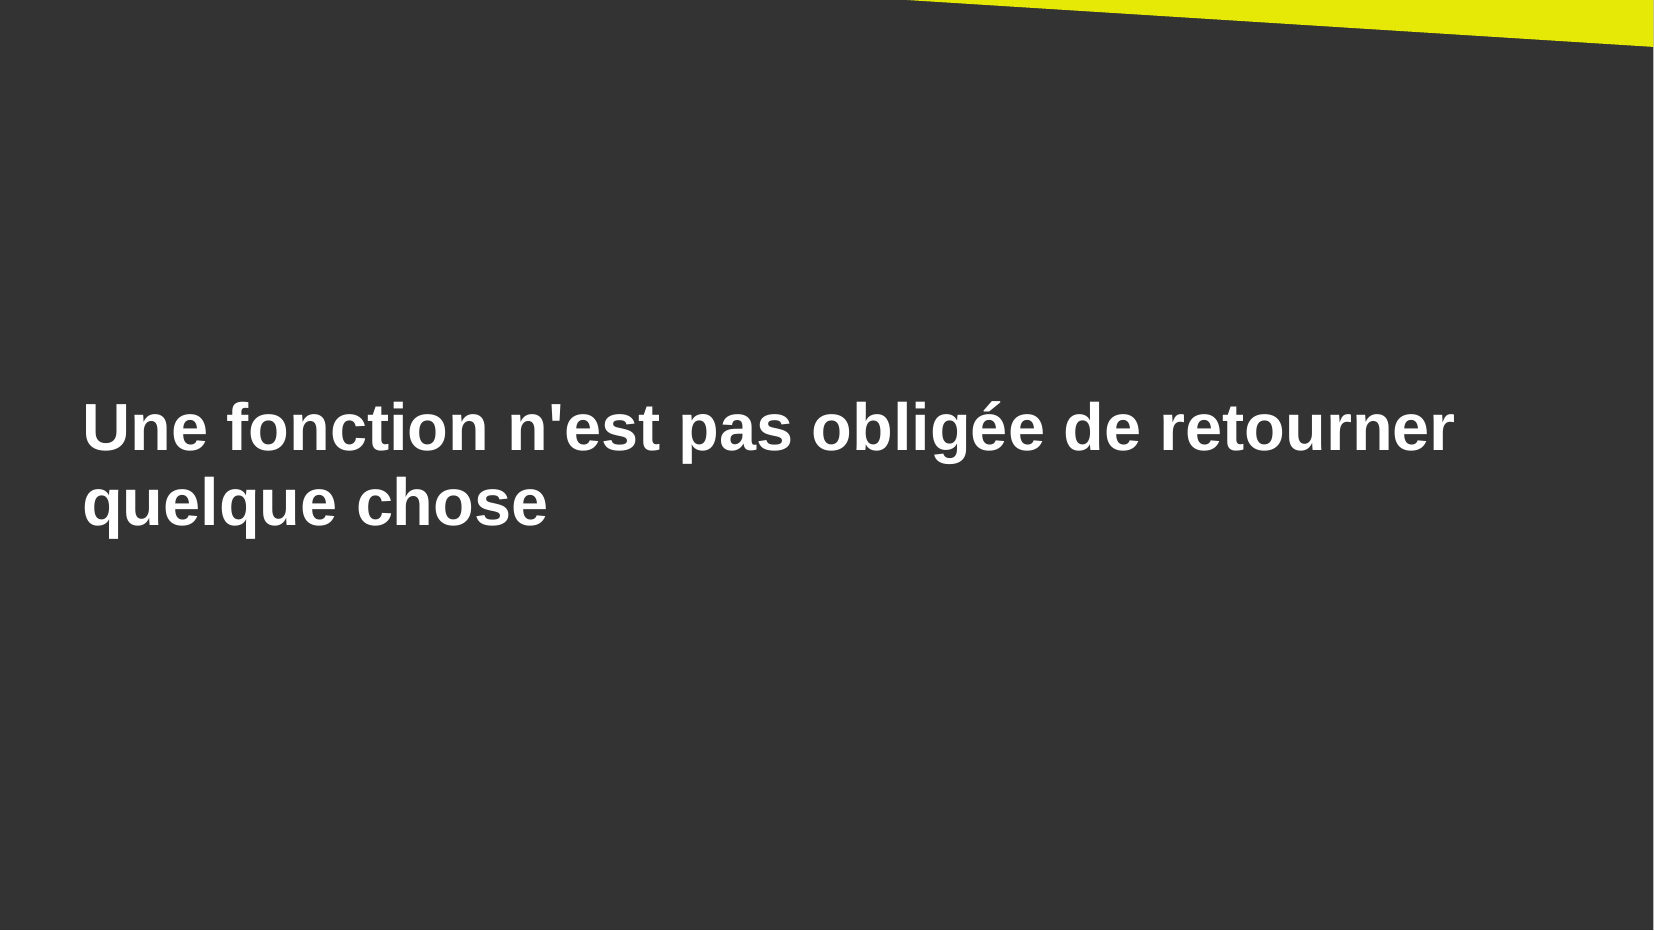

# Une fonction n'est pas obligée de retourner quelque chose